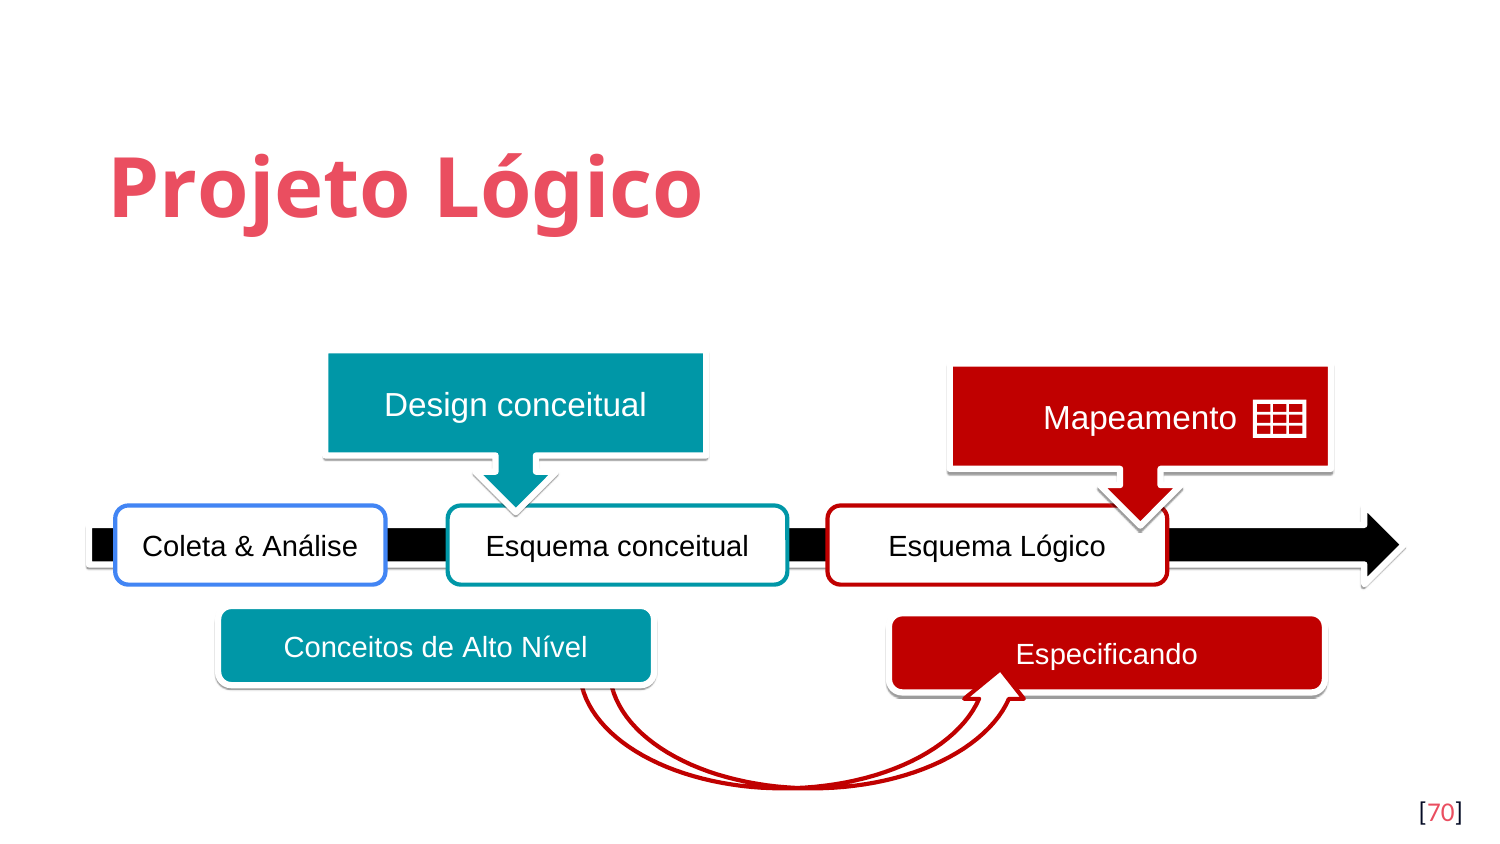

Projeto Lógico
Design conceitual
Mapeamento
Coleta & Análise
Esquema conceitual
Esquema Lógico
Conceitos de Alto Nível
Especificando